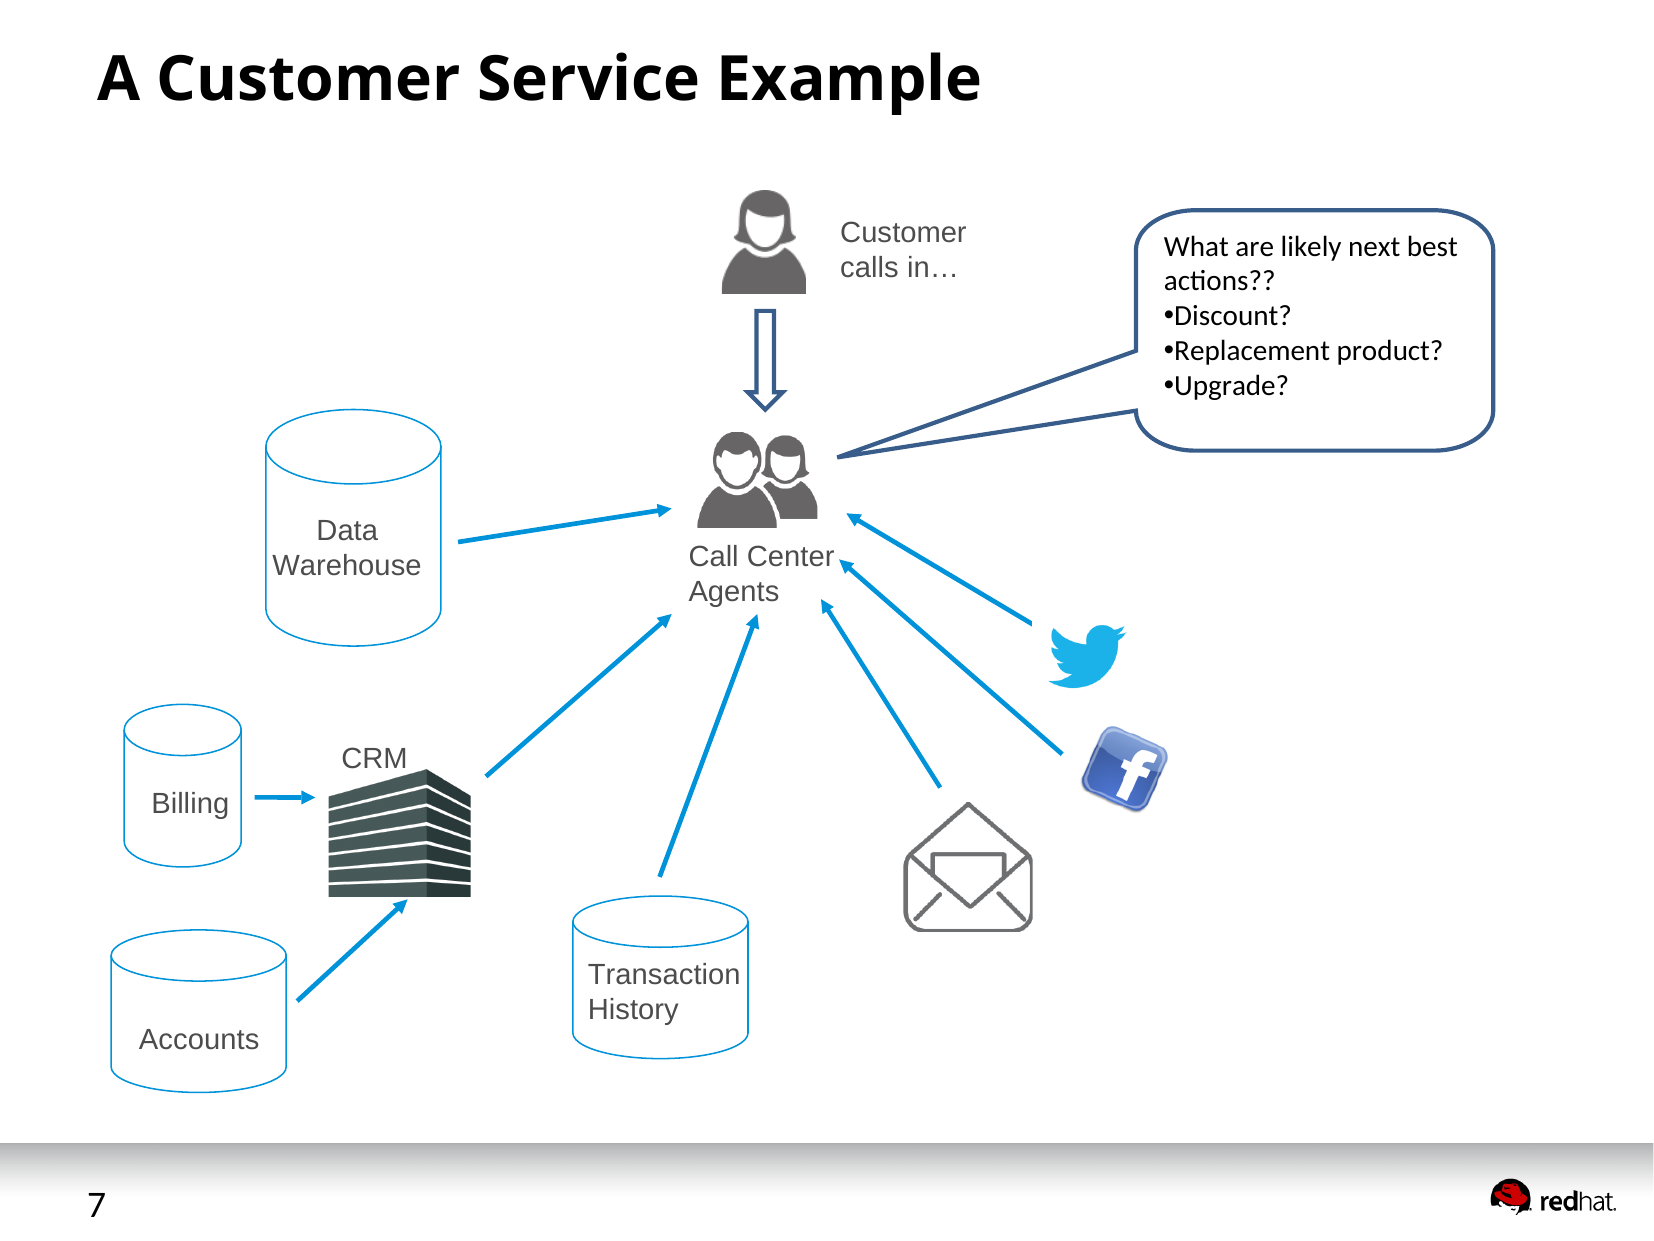

# A Customer Service Example
Customer calls in…
What are likely next best actions??
Discount?
Replacement product?
Upgrade?
Data Warehouse
Call Center Agents
CRM
Billing
Transaction History
Accounts